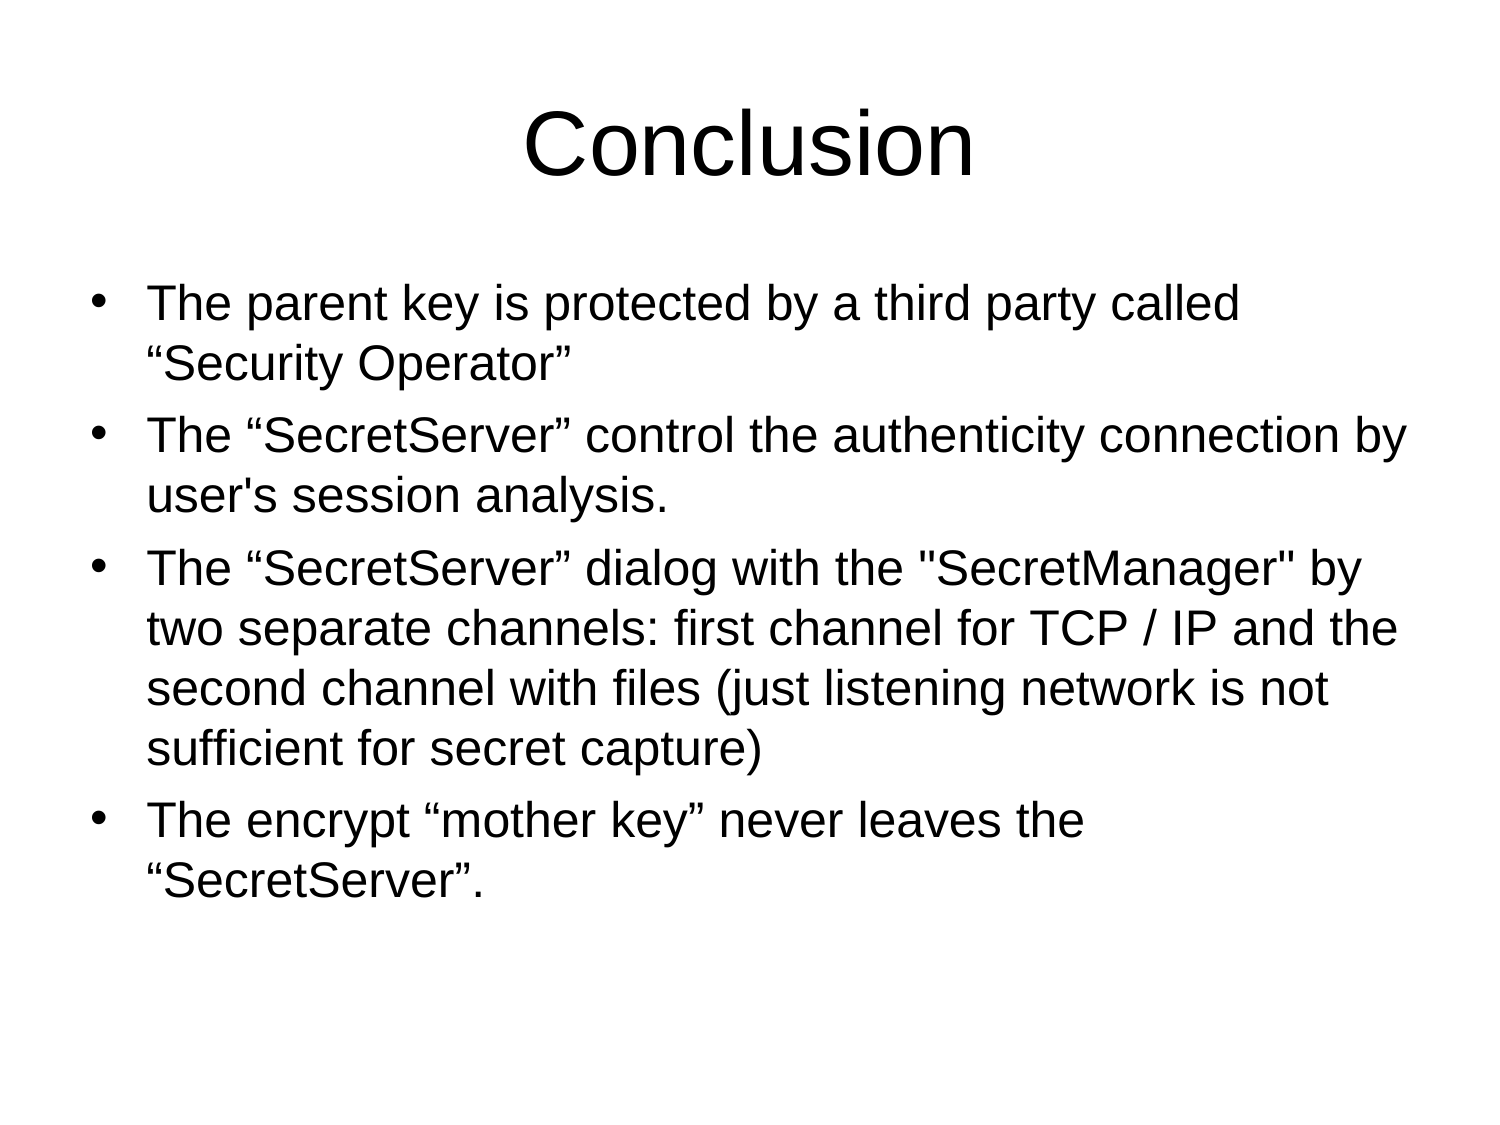

# Conclusion
The parent key is protected by a third party called “Security Operator”
The “SecretServer” control the authenticity connection by user's session analysis.
The “SecretServer” dialog with the "SecretManager" by two separate channels: first channel for TCP / IP and the second channel with files (just listening network is not sufficient for secret capture)
The encrypt “mother key” never leaves the “SecretServer”.